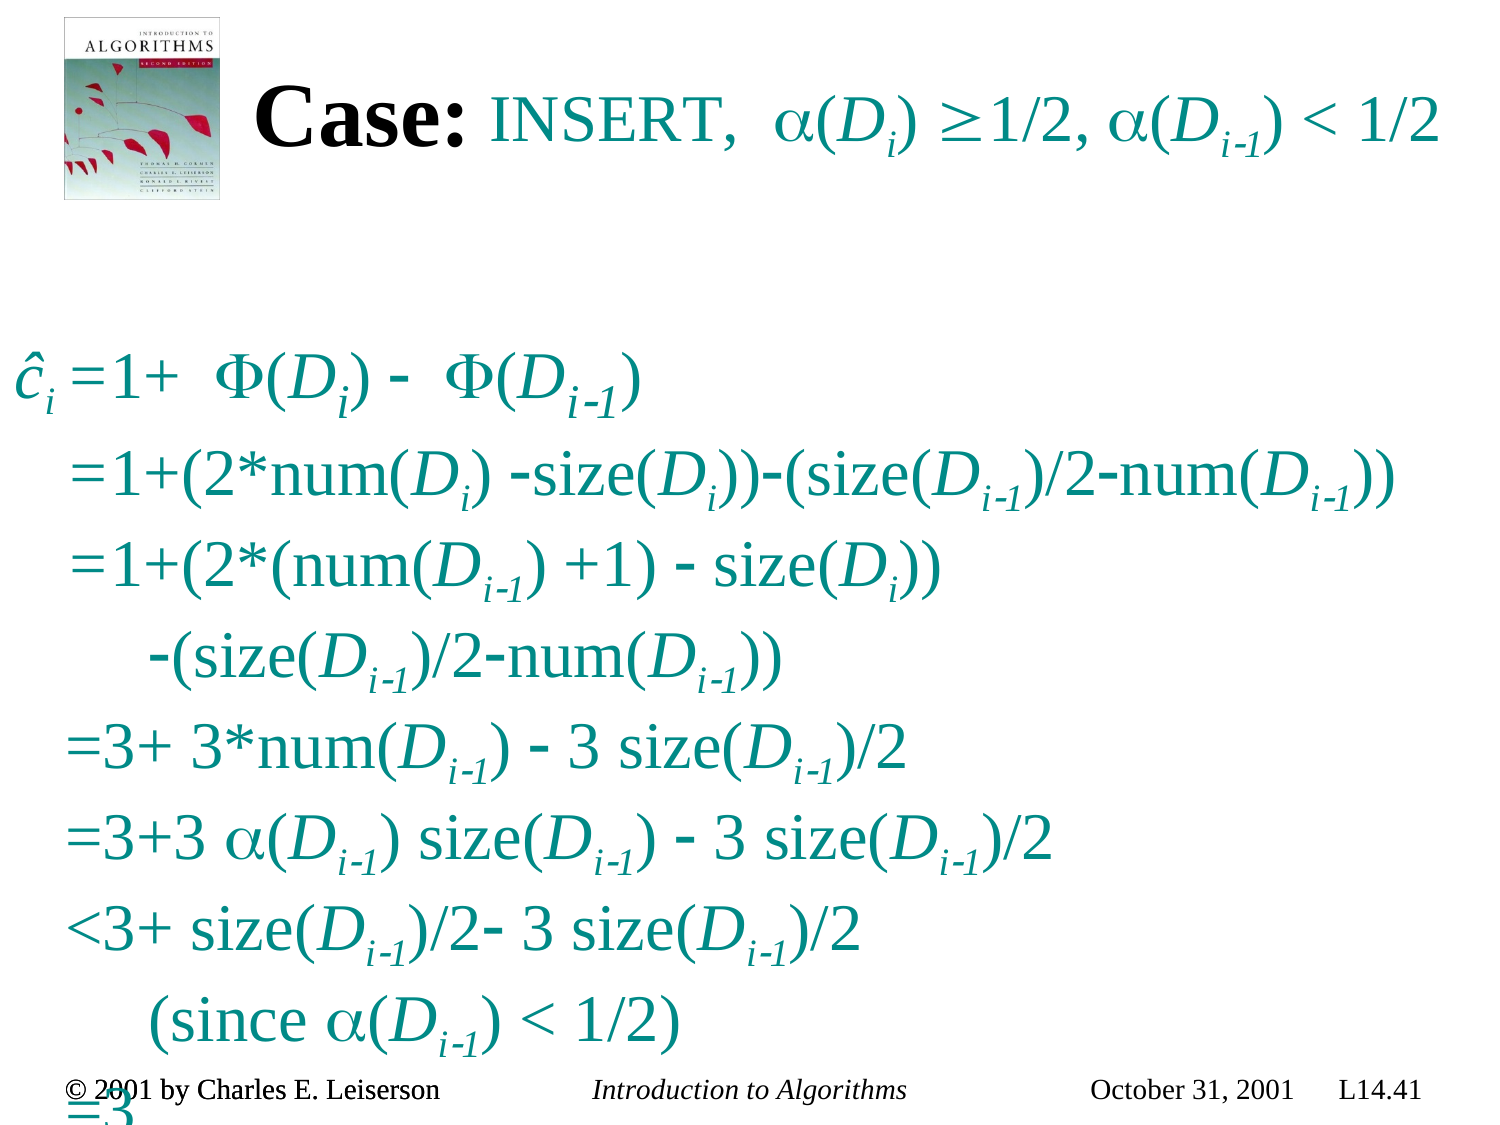

# Case:
INSERT, (Di) 1/2, (Di1) < 1/2

ĉi =1+(Di) (Di1)
 =1+(2*num(Di) size(Di))(size(Di1)/2num(Di1))
 =1+(2*(num(Di1) +1)  size(Di))
 (size(Di1)/2num(Di1))
 =3+ 3*num(Di1)  3 size(Di1)/2
 =3+3 (Di1) size(Di1)  3 size(Di1)/2
 <3+ size(Di1)/2 3 size(Di1)/2
 (since (Di1) < 1/2)
 =3.
Introduction to Algorithms
October 31, 2001 L14.